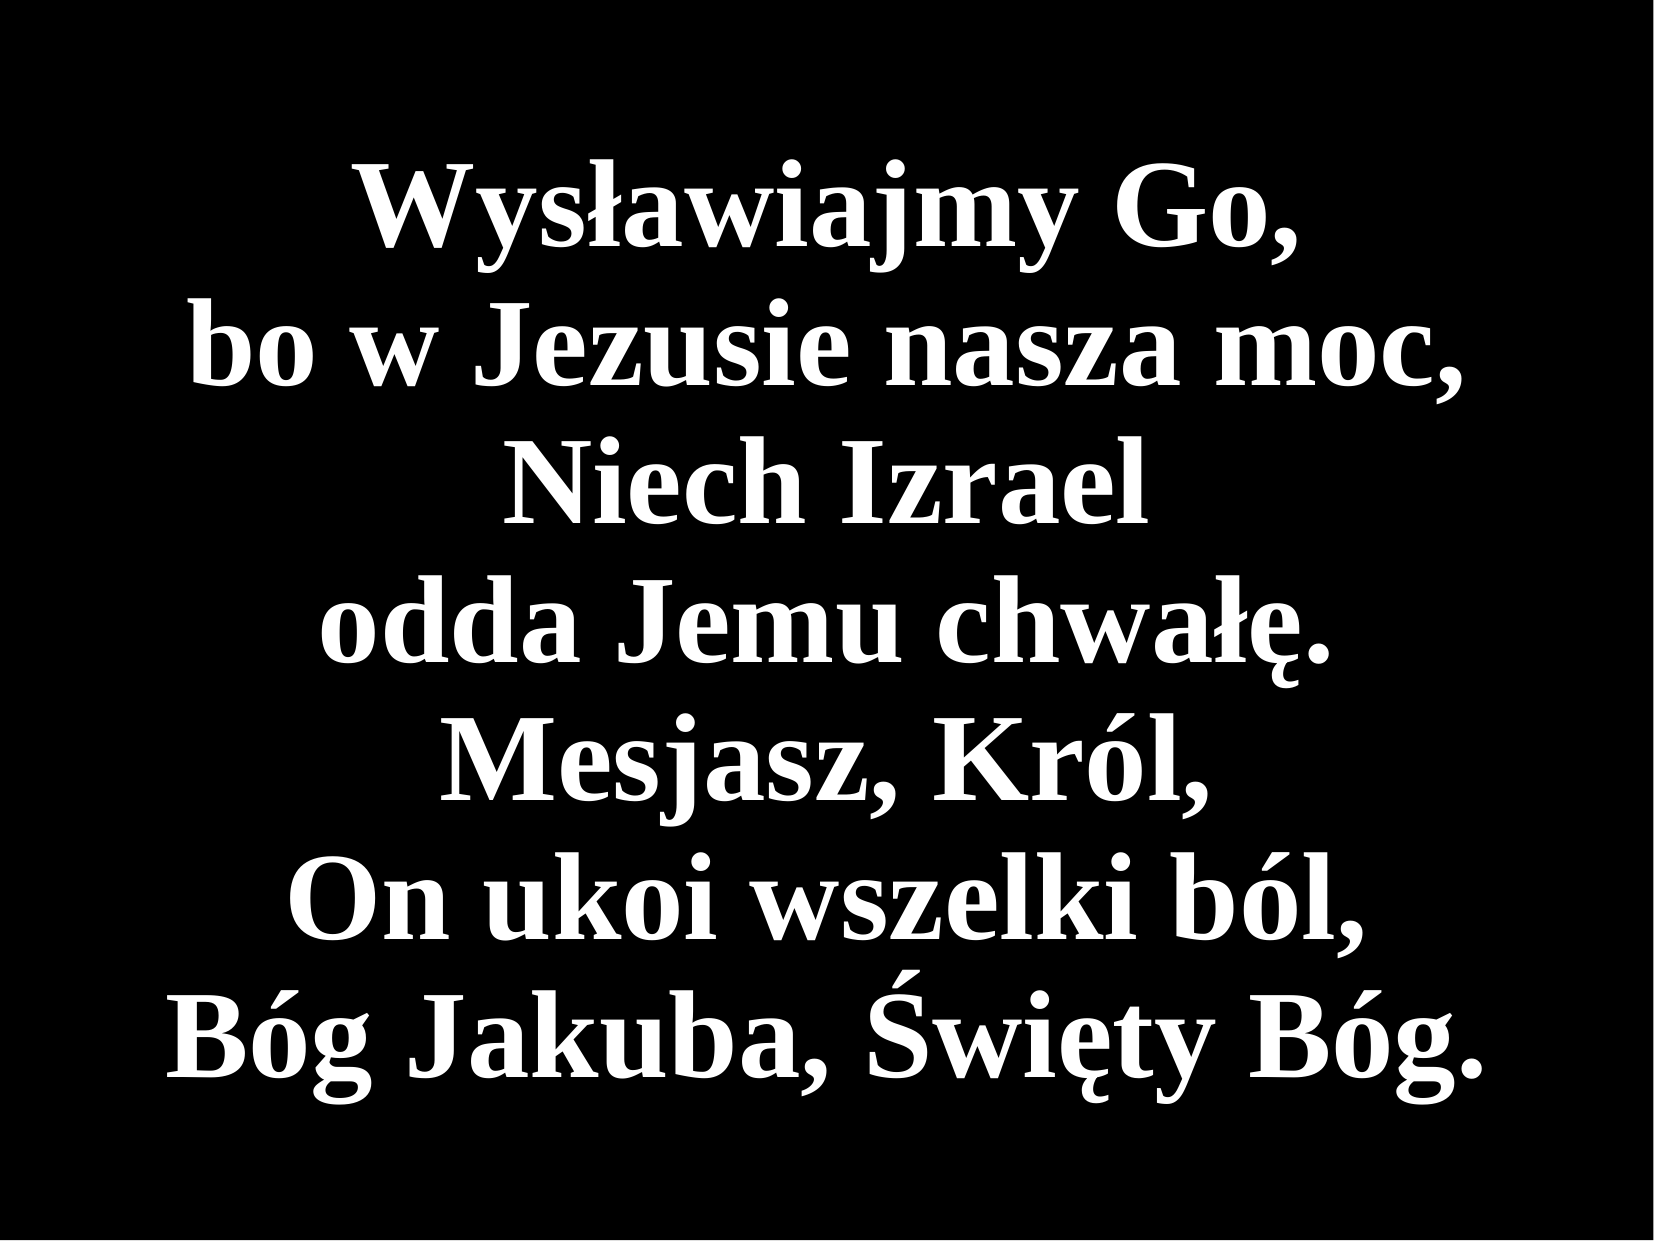

# Wysławiajmy Go, bo w Jezusie nasza moc, Niech Izrael odda Jemu chwałę. Mesjasz, Król, On ukoi wszelki ból, Bóg Jakuba, Święty Bóg.